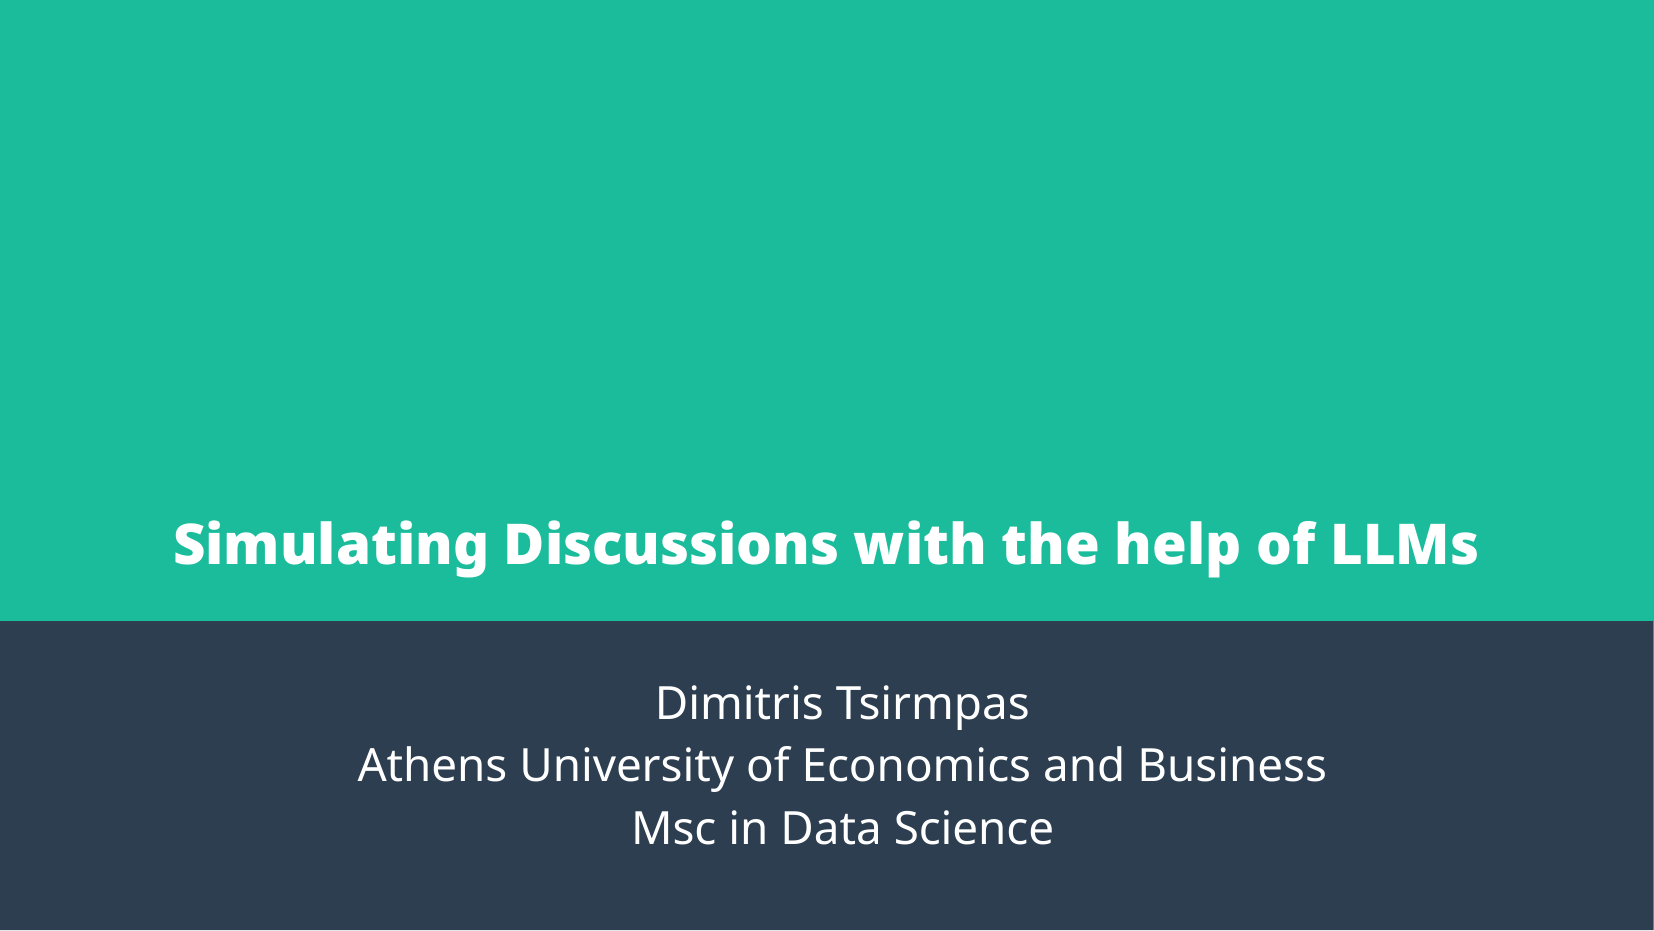

# Simulating Discussions with the help of LLMs
Dimitris Tsirmpas
Athens University of Economics and Business
Msc in Data Science